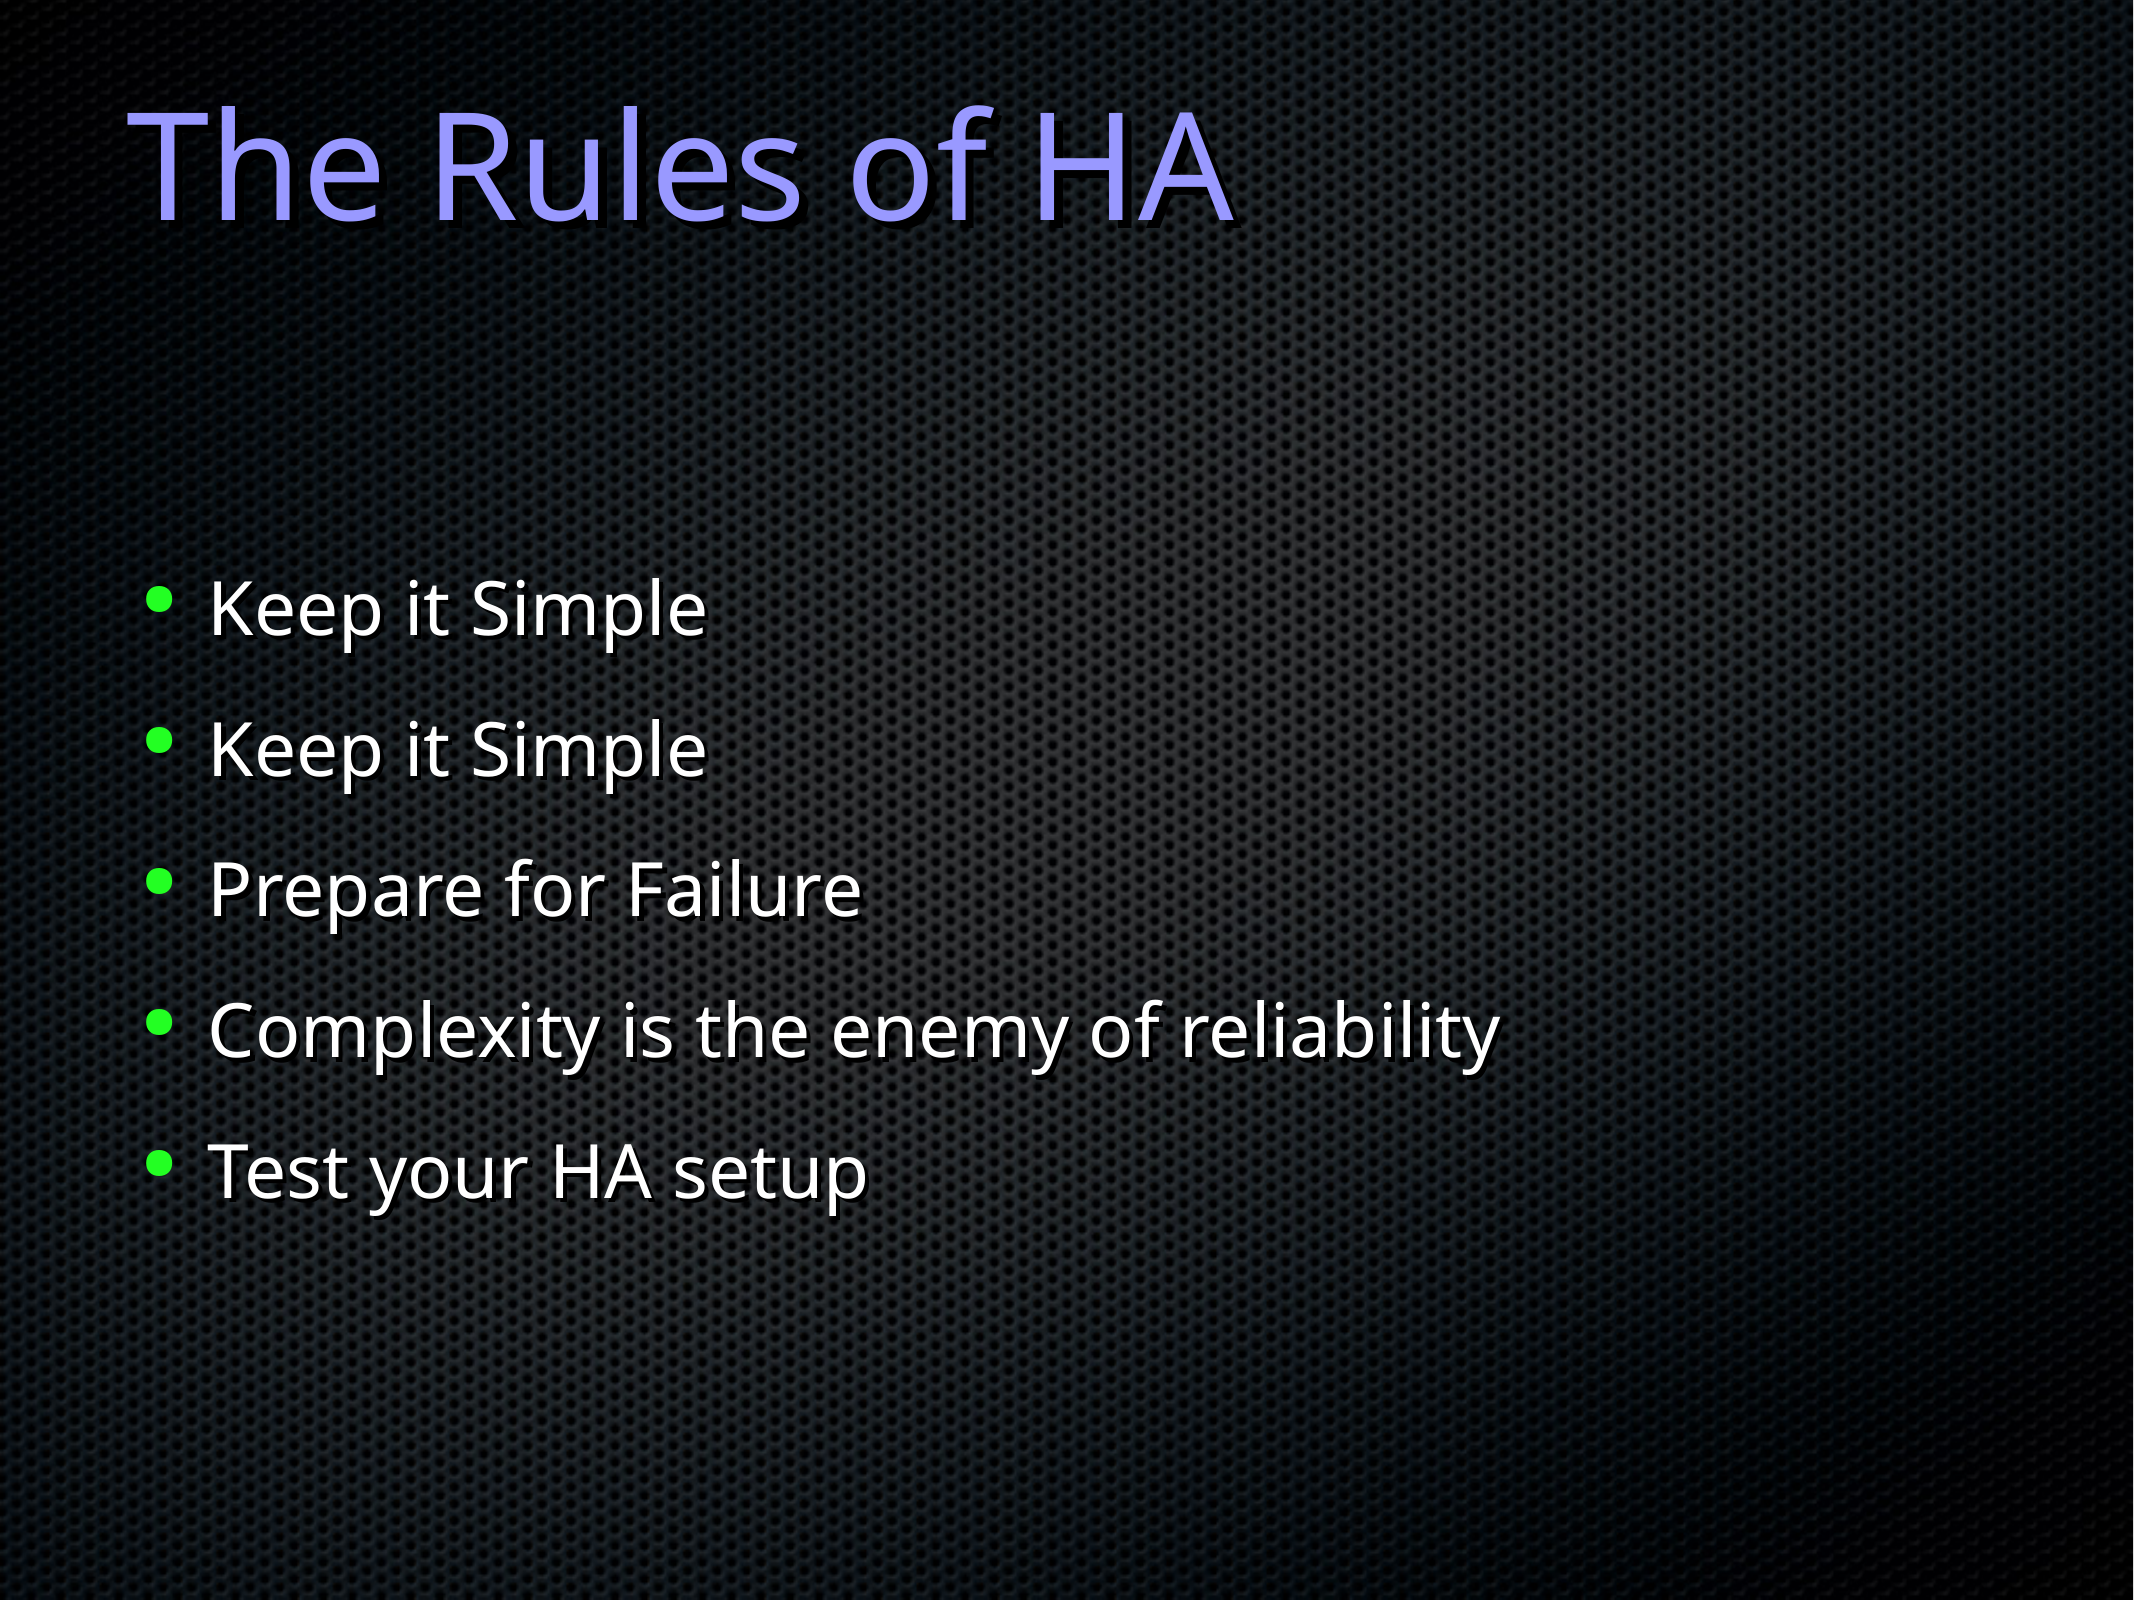

# The Rules of HA
Keep it Simple
Keep it Simple
Prepare for Failure
Complexity is the enemy of reliability
Test your HA setup